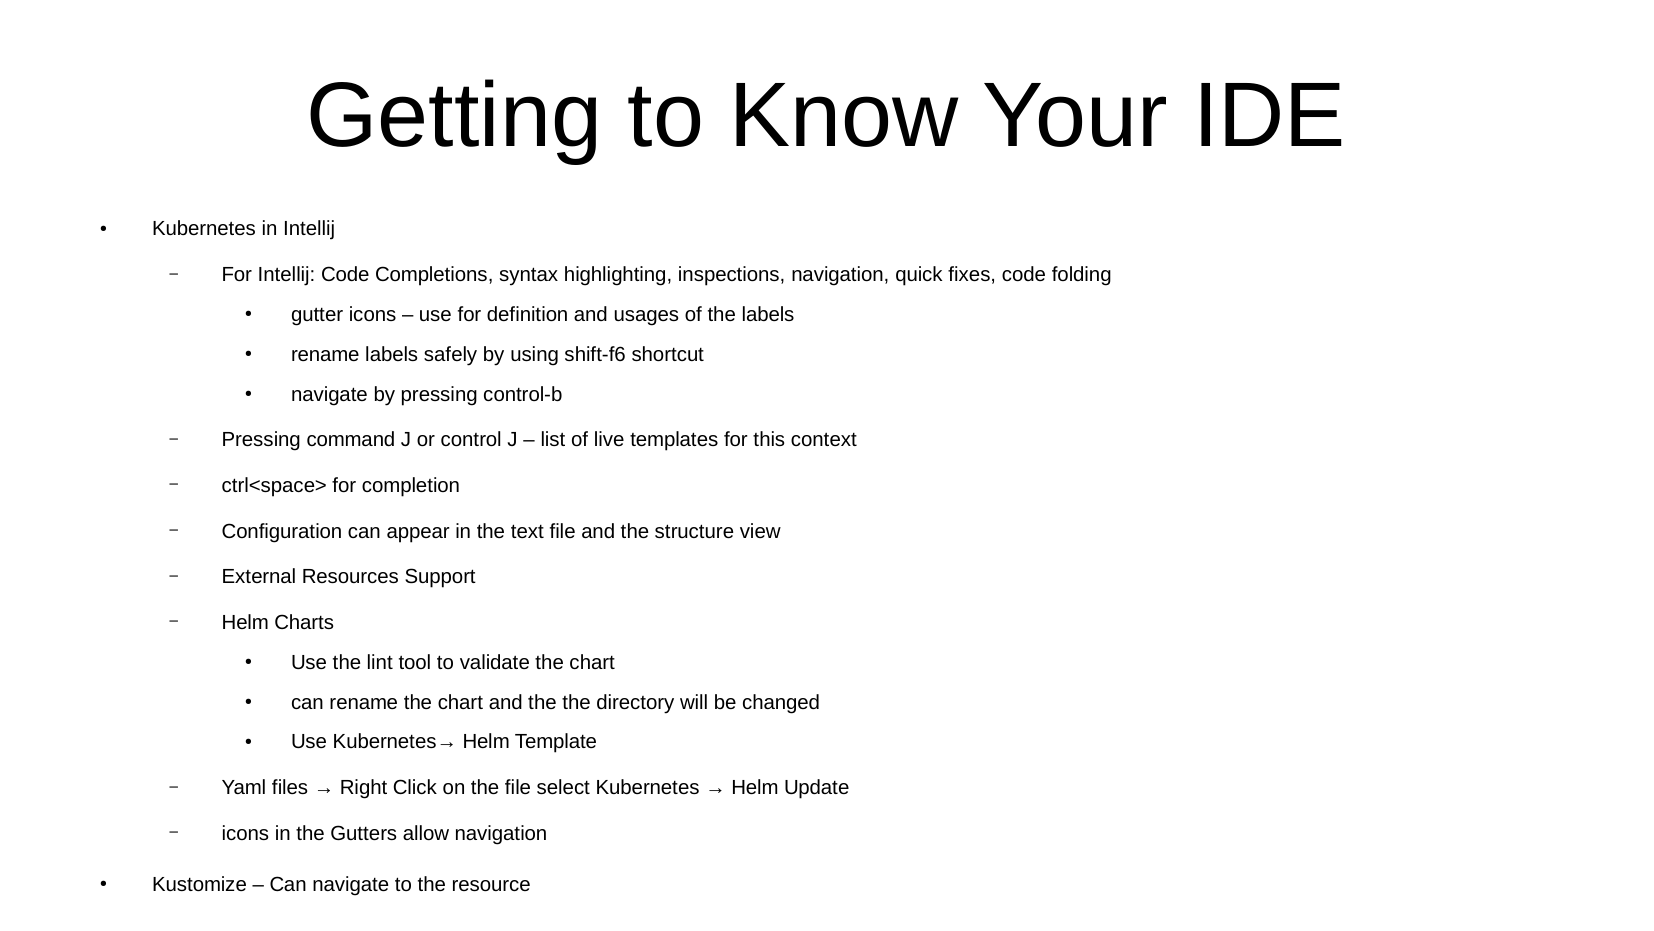

# Getting to Know Your IDE
Kubernetes in Intellij
For Intellij: Code Completions, syntax highlighting, inspections, navigation, quick fixes, code folding
gutter icons – use for definition and usages of the labels
rename labels safely by using shift-f6 shortcut
navigate by pressing control-b
Pressing command J or control J – list of live templates for this context
ctrl<space> for completion
Configuration can appear in the text file and the structure view
External Resources Support
Helm Charts
Use the lint tool to validate the chart
can rename the chart and the the directory will be changed
Use Kubernetes→ Helm Template
Yaml files → Right Click on the file select Kubernetes → Helm Update
icons in the Gutters allow navigation
Kustomize – Can navigate to the resource